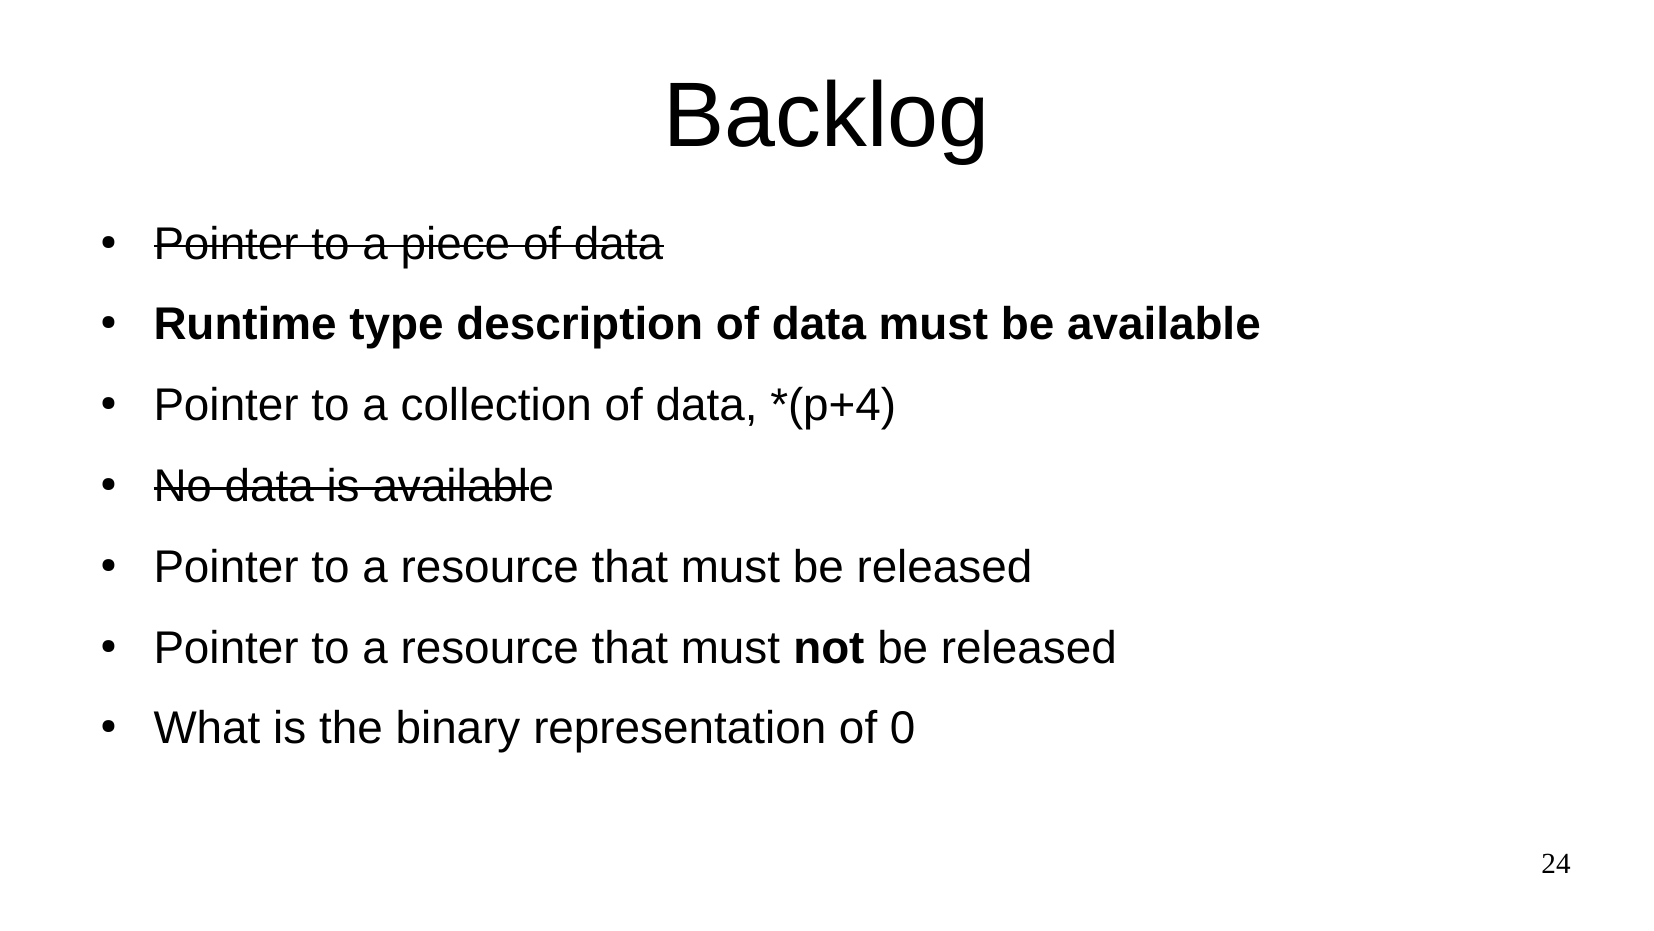

# Backlog
Pointer to a piece of data
Runtime type description of data must be available
Pointer to a collection of data, *(p+4)
No data is available
Pointer to a resource that must be released
Pointer to a resource that must not be released
What is the binary representation of 0
24